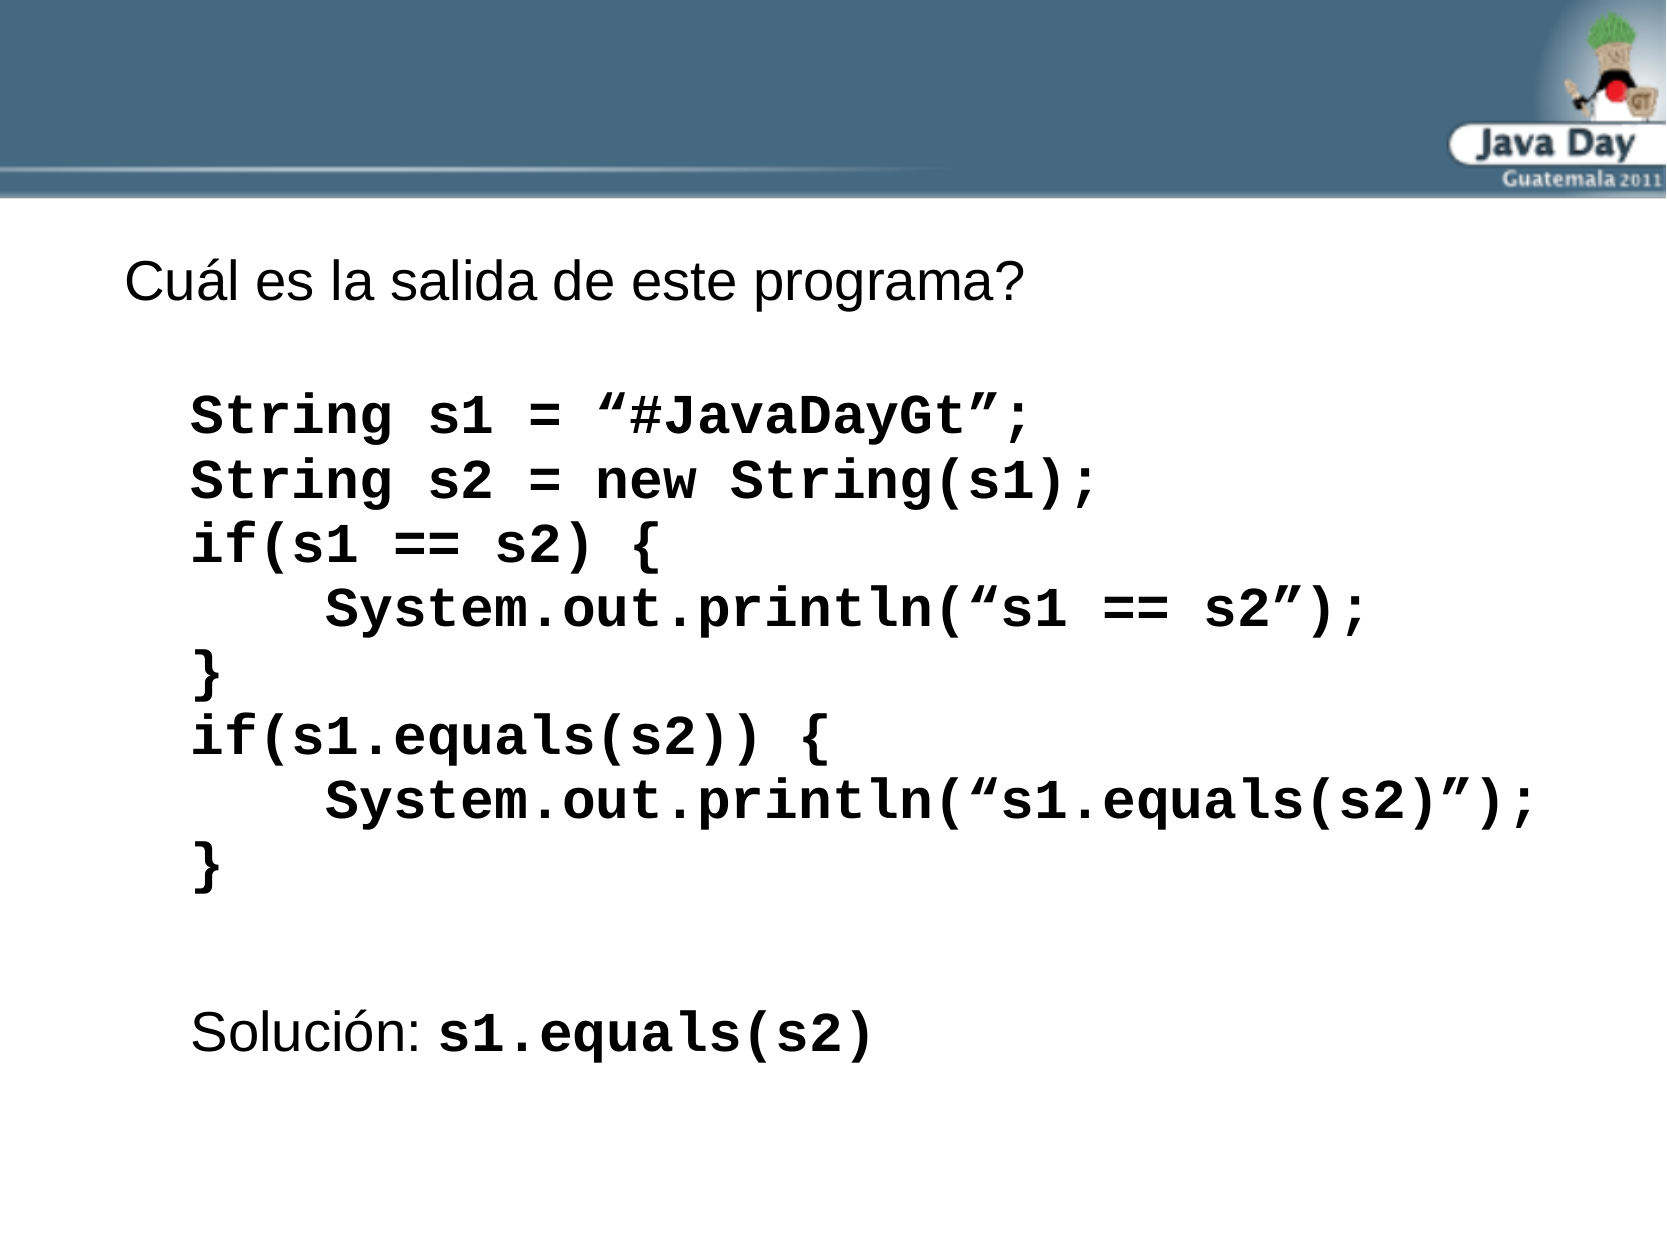

Cuál es la salida de este programa?
String s1 = “#JavaDayGt”;
String s2 = new String(s1);
if(s1 == s2) {
    System.out.println(“s1 == s2”);
}
if(s1.equals(s2)) {
    System.out.println(“s1.equals(s2)”);
}
Solución: s1.equals(s2)